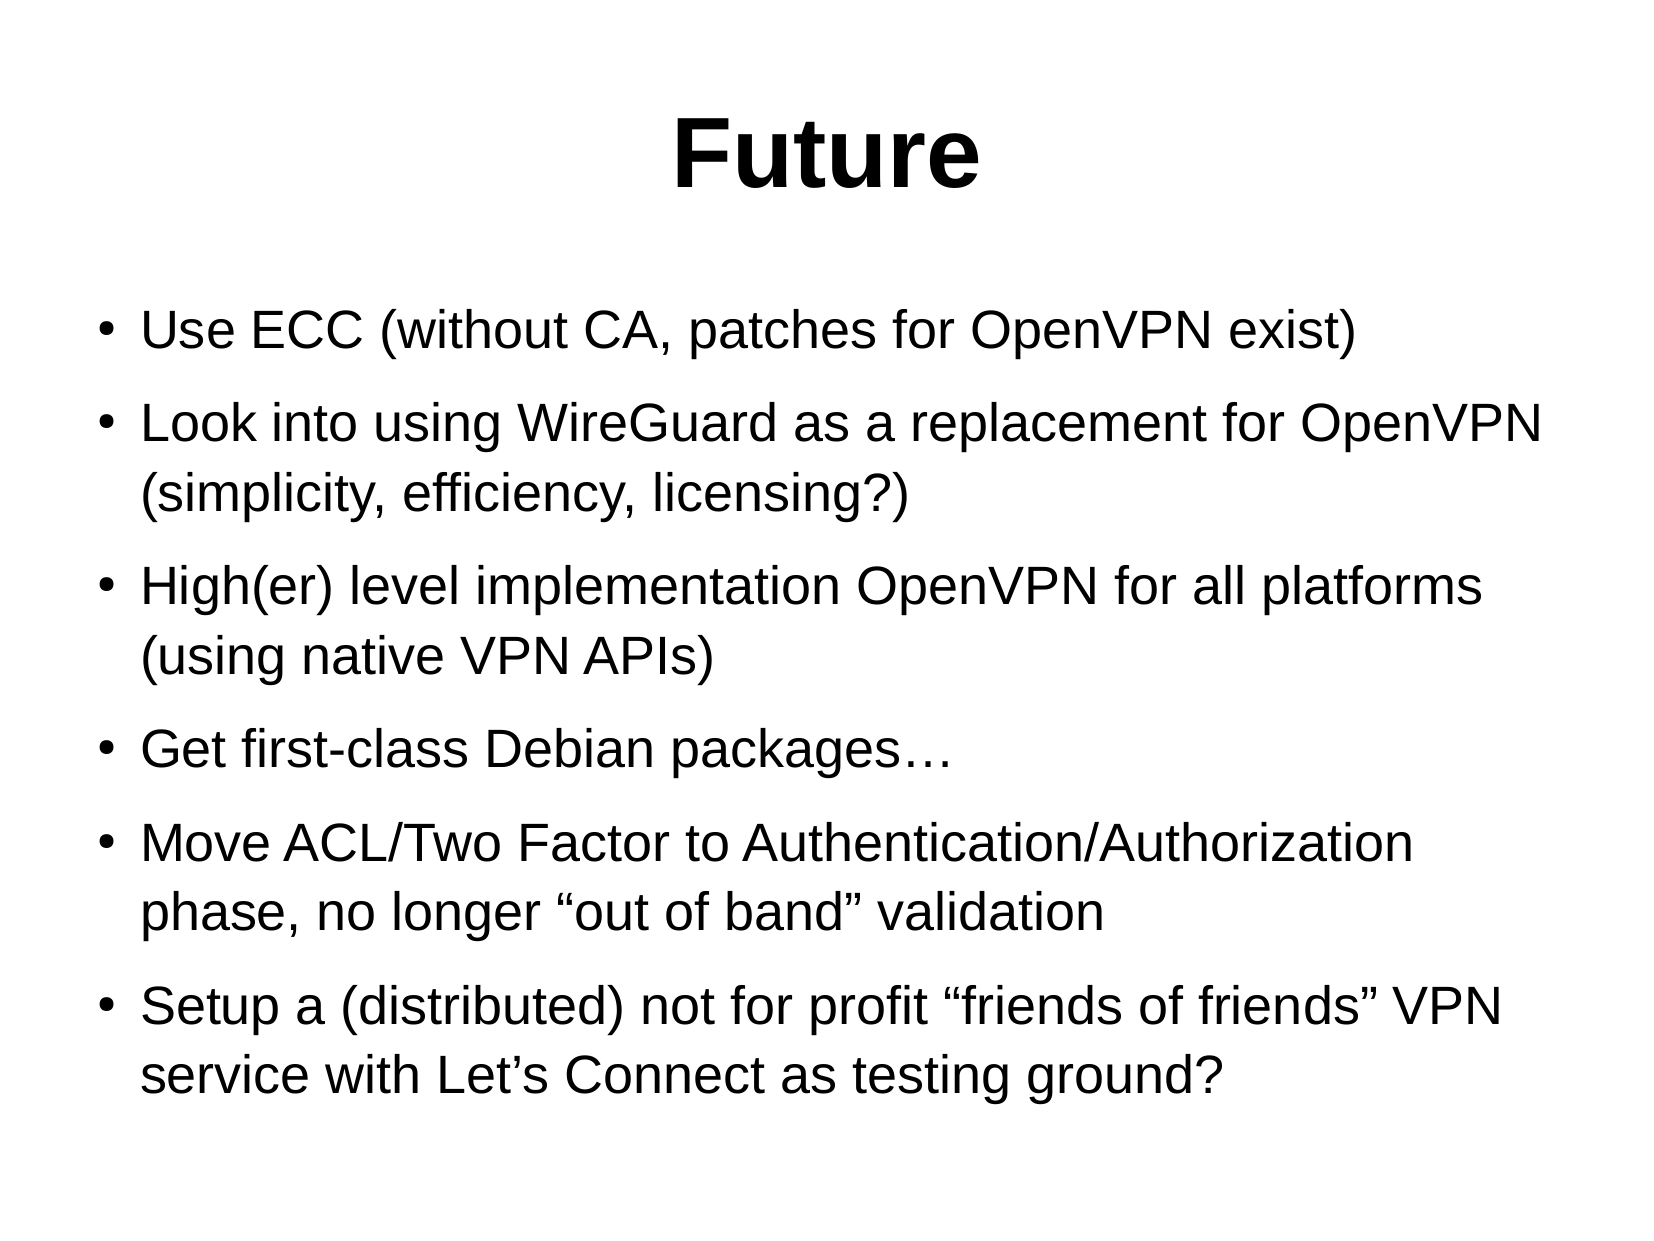

# Future
Use ECC (without CA, patches for OpenVPN exist)
Look into using WireGuard as a replacement for OpenVPN (simplicity, efficiency, licensing?)
High(er) level implementation OpenVPN for all platforms (using native VPN APIs)
Get first-class Debian packages…
Move ACL/Two Factor to Authentication/Authorization phase, no longer “out of band” validation
Setup a (distributed) not for profit “friends of friends” VPN service with Let’s Connect as testing ground?